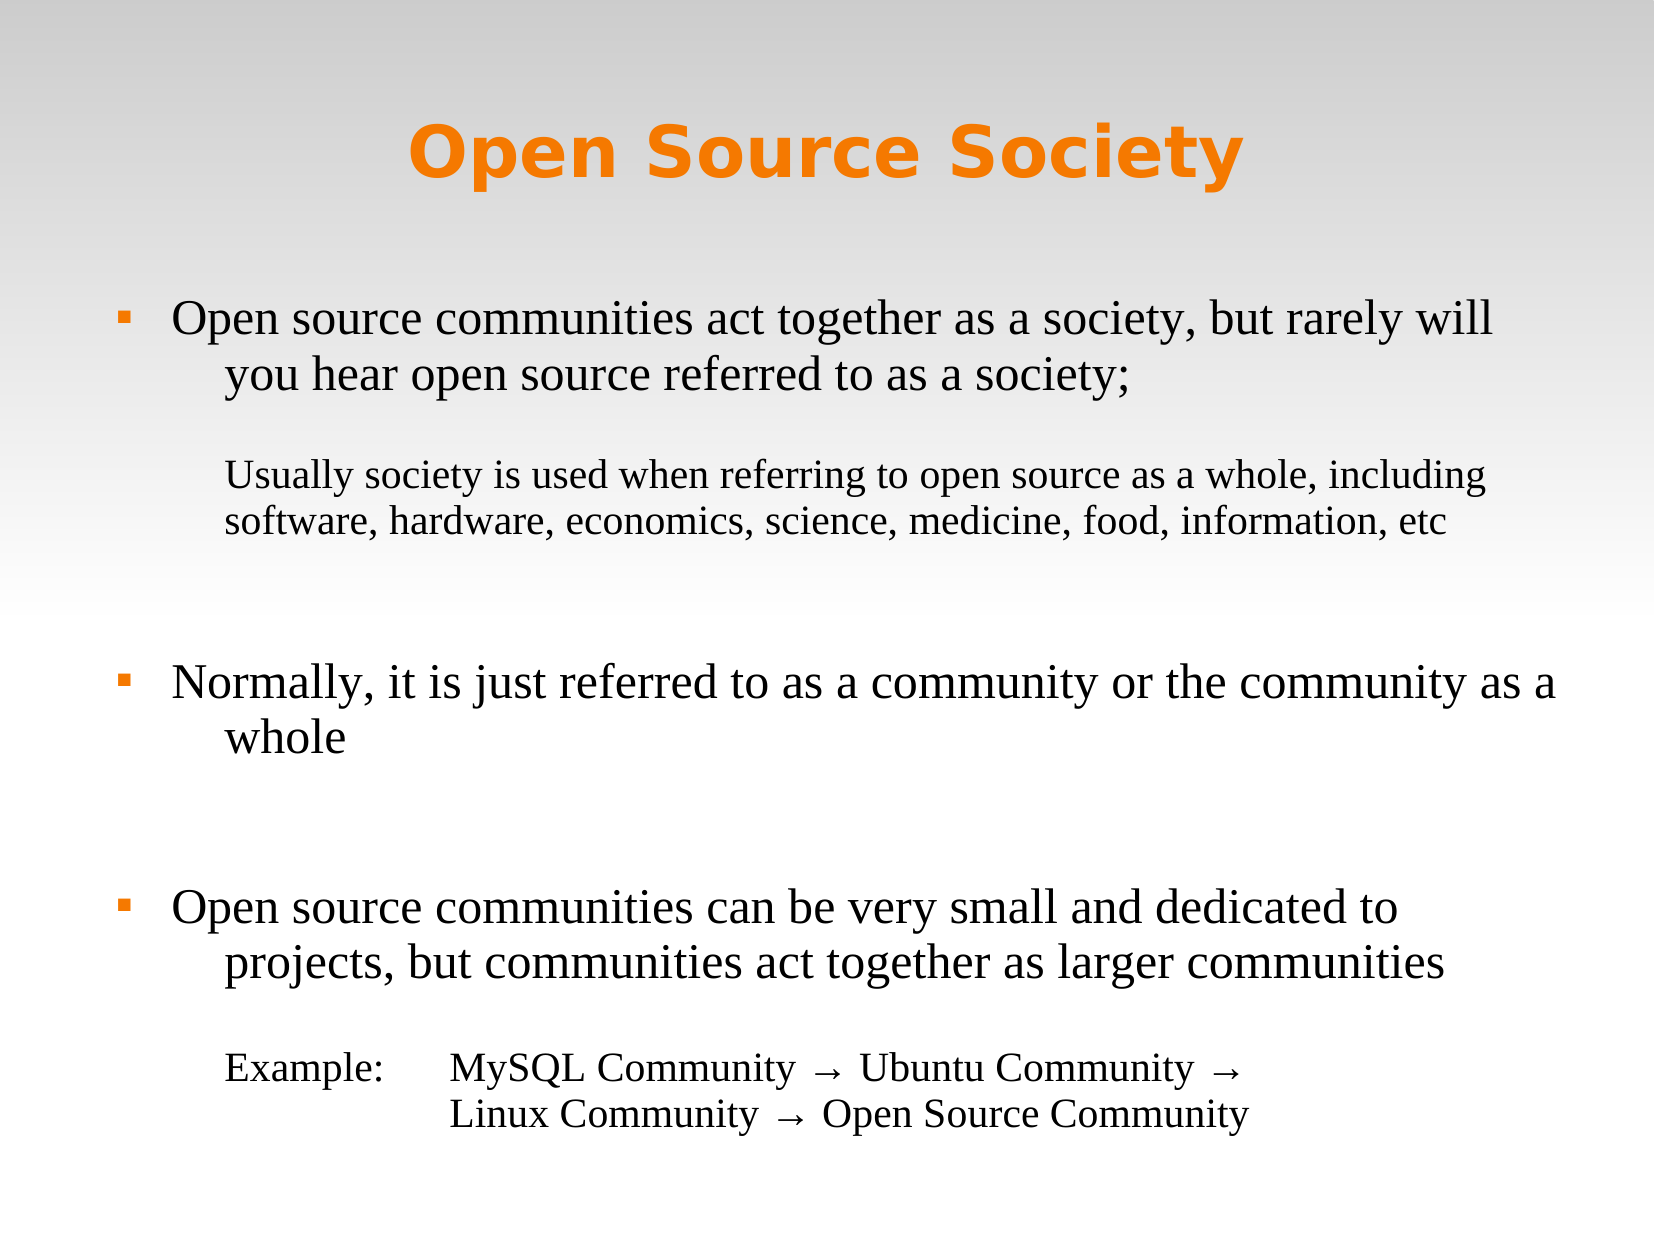

# Open Source Society
Open source communities act together as a society, but rarely will you hear open source referred to as a society;
Usually society is used when referring to open source as a whole, including software, hardware, economics, science, medicine, food, information, etc
Normally, it is just referred to as a community or the community as a whole
Open source communities can be very small and dedicated to projects, but communities act together as larger communities
Example: 	MySQL Community → Ubuntu Community →
			Linux Community → Open Source Community